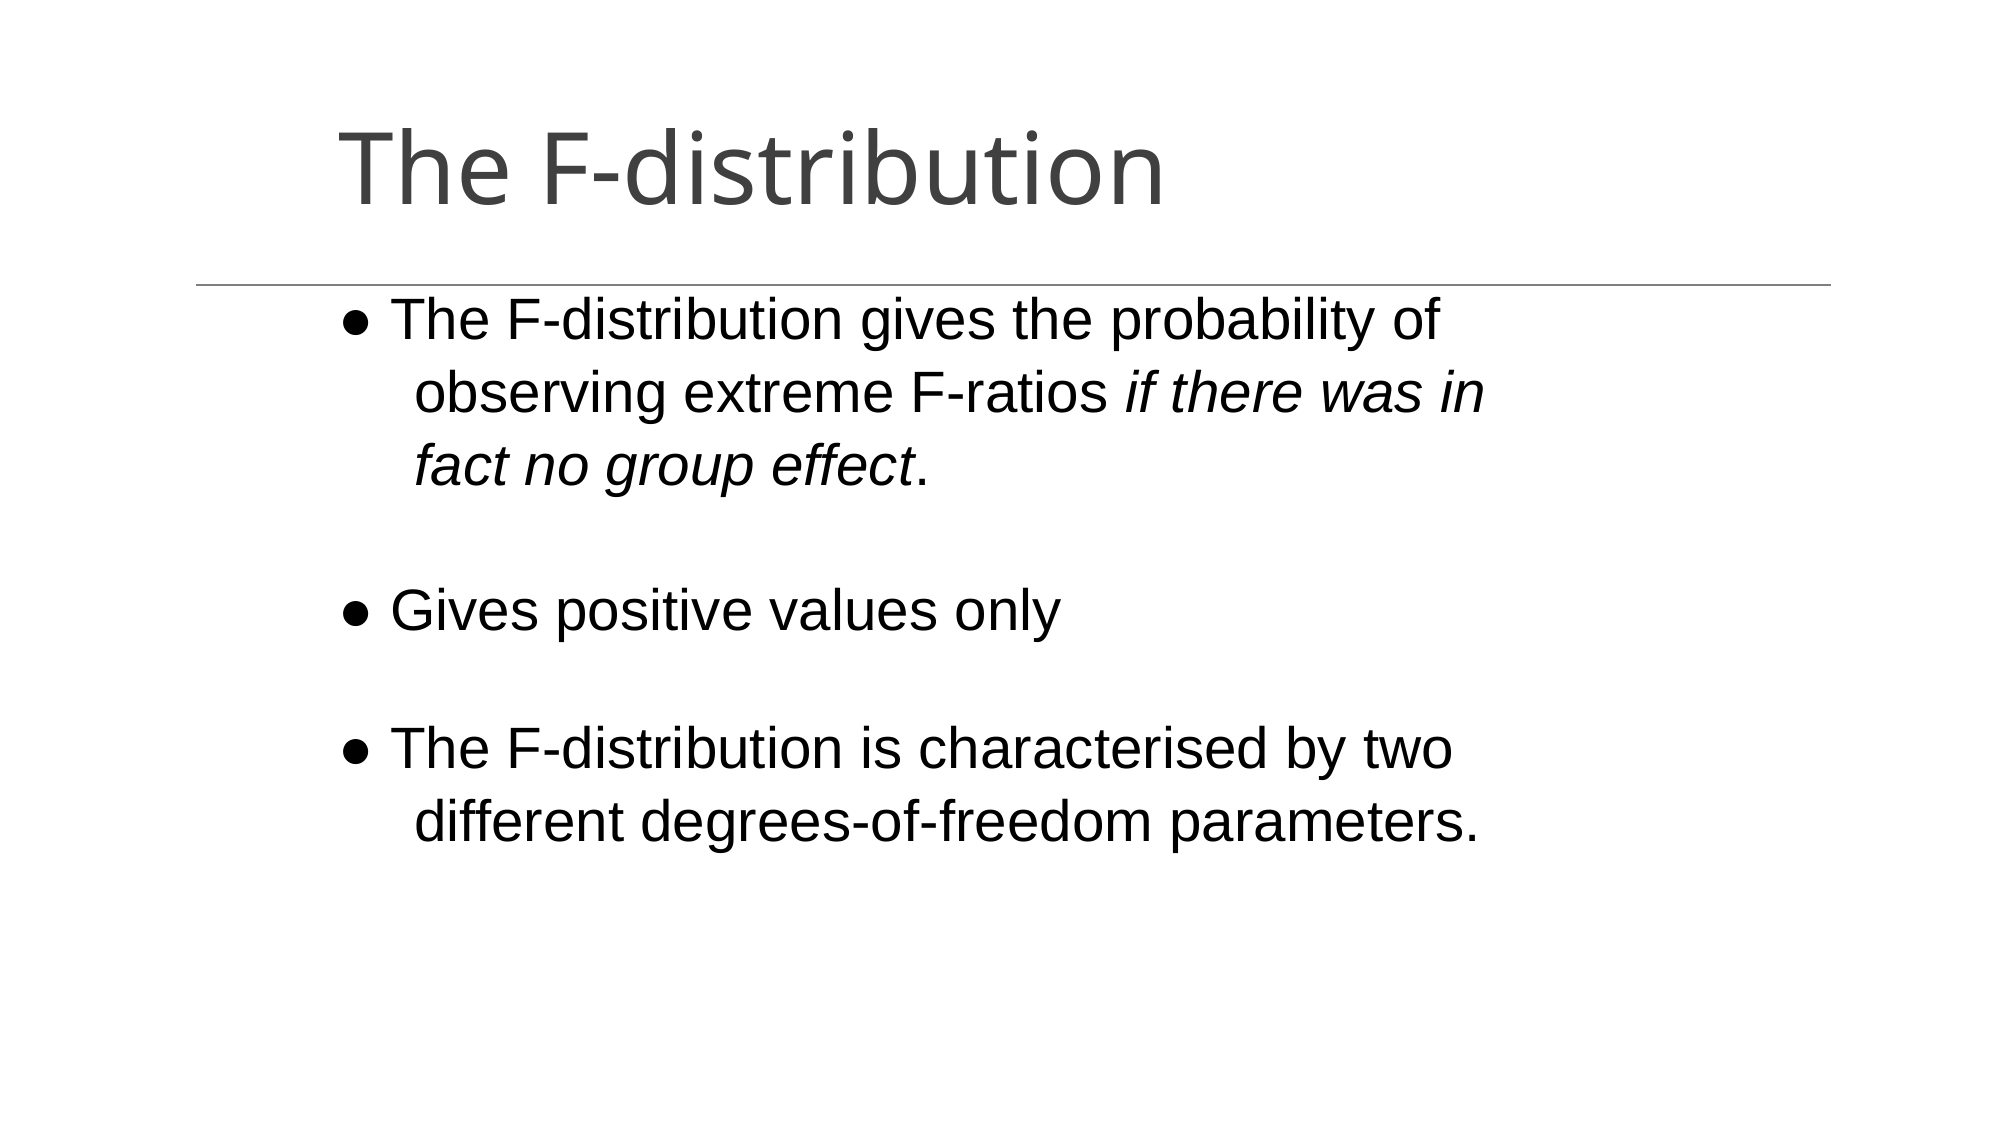

The F-distribution
● The F-distribution gives the probability of
observing extreme F-ratios if there was in
fact no group effect.
● Gives positive values only
● The F-distribution is characterised by two
different degrees-of-freedom parameters.